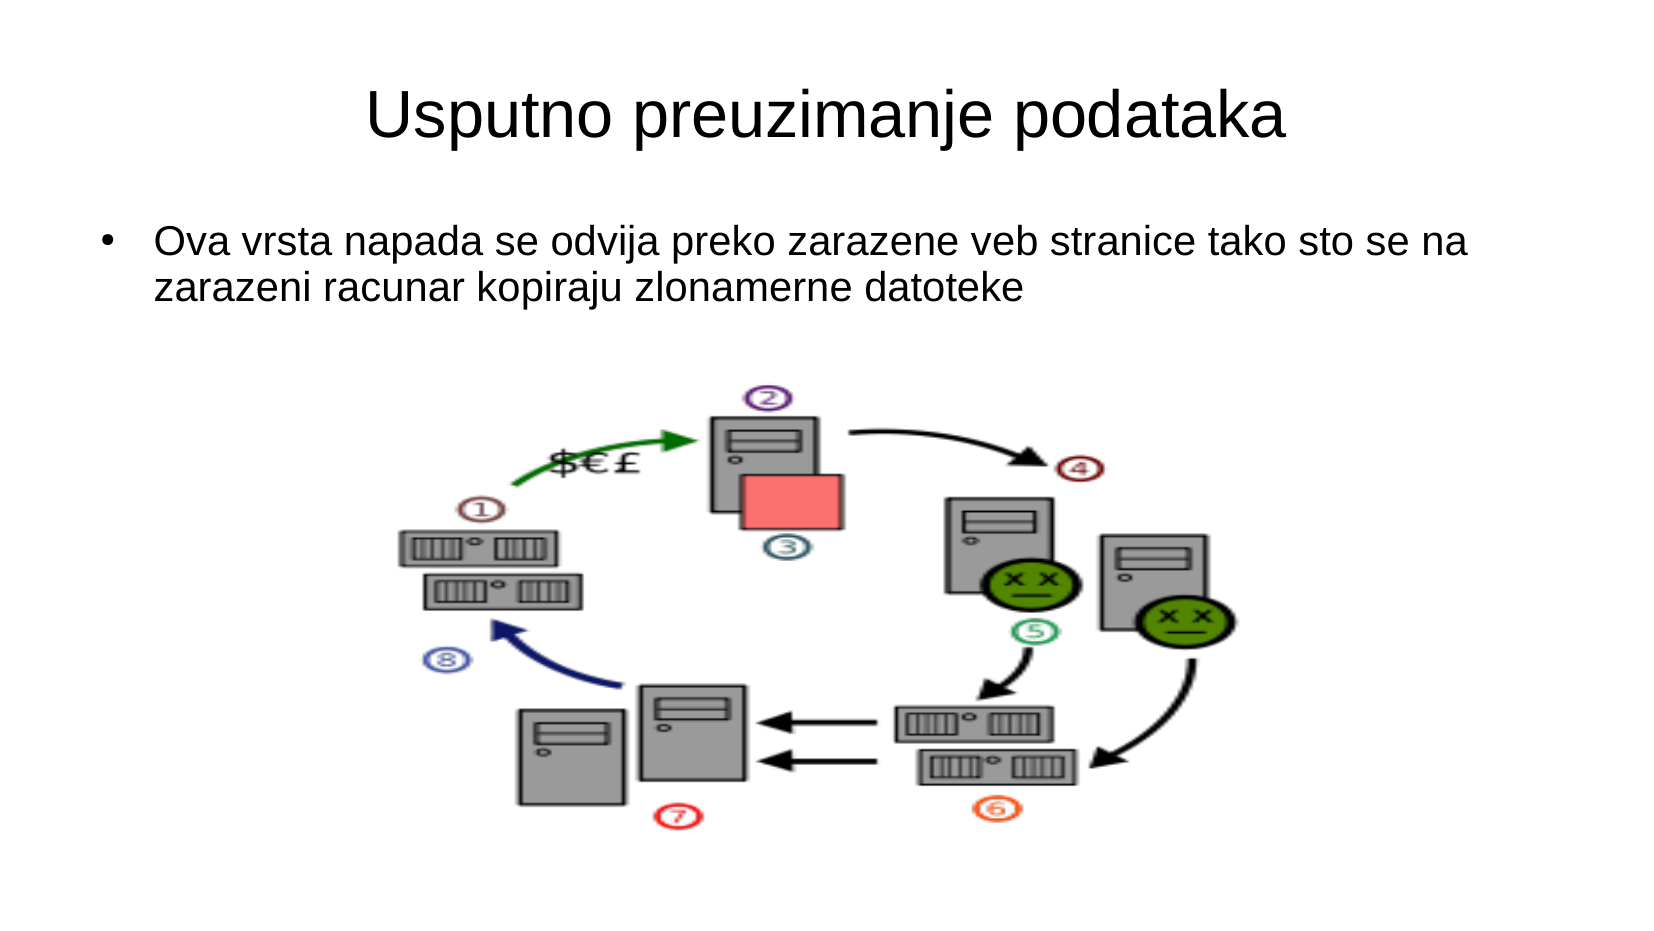

# Usputno preuzimanje podataka
Ova vrsta napada se odvija preko zarazene veb stranice tako sto se na zarazeni racunar kopiraju zlonamerne datoteke